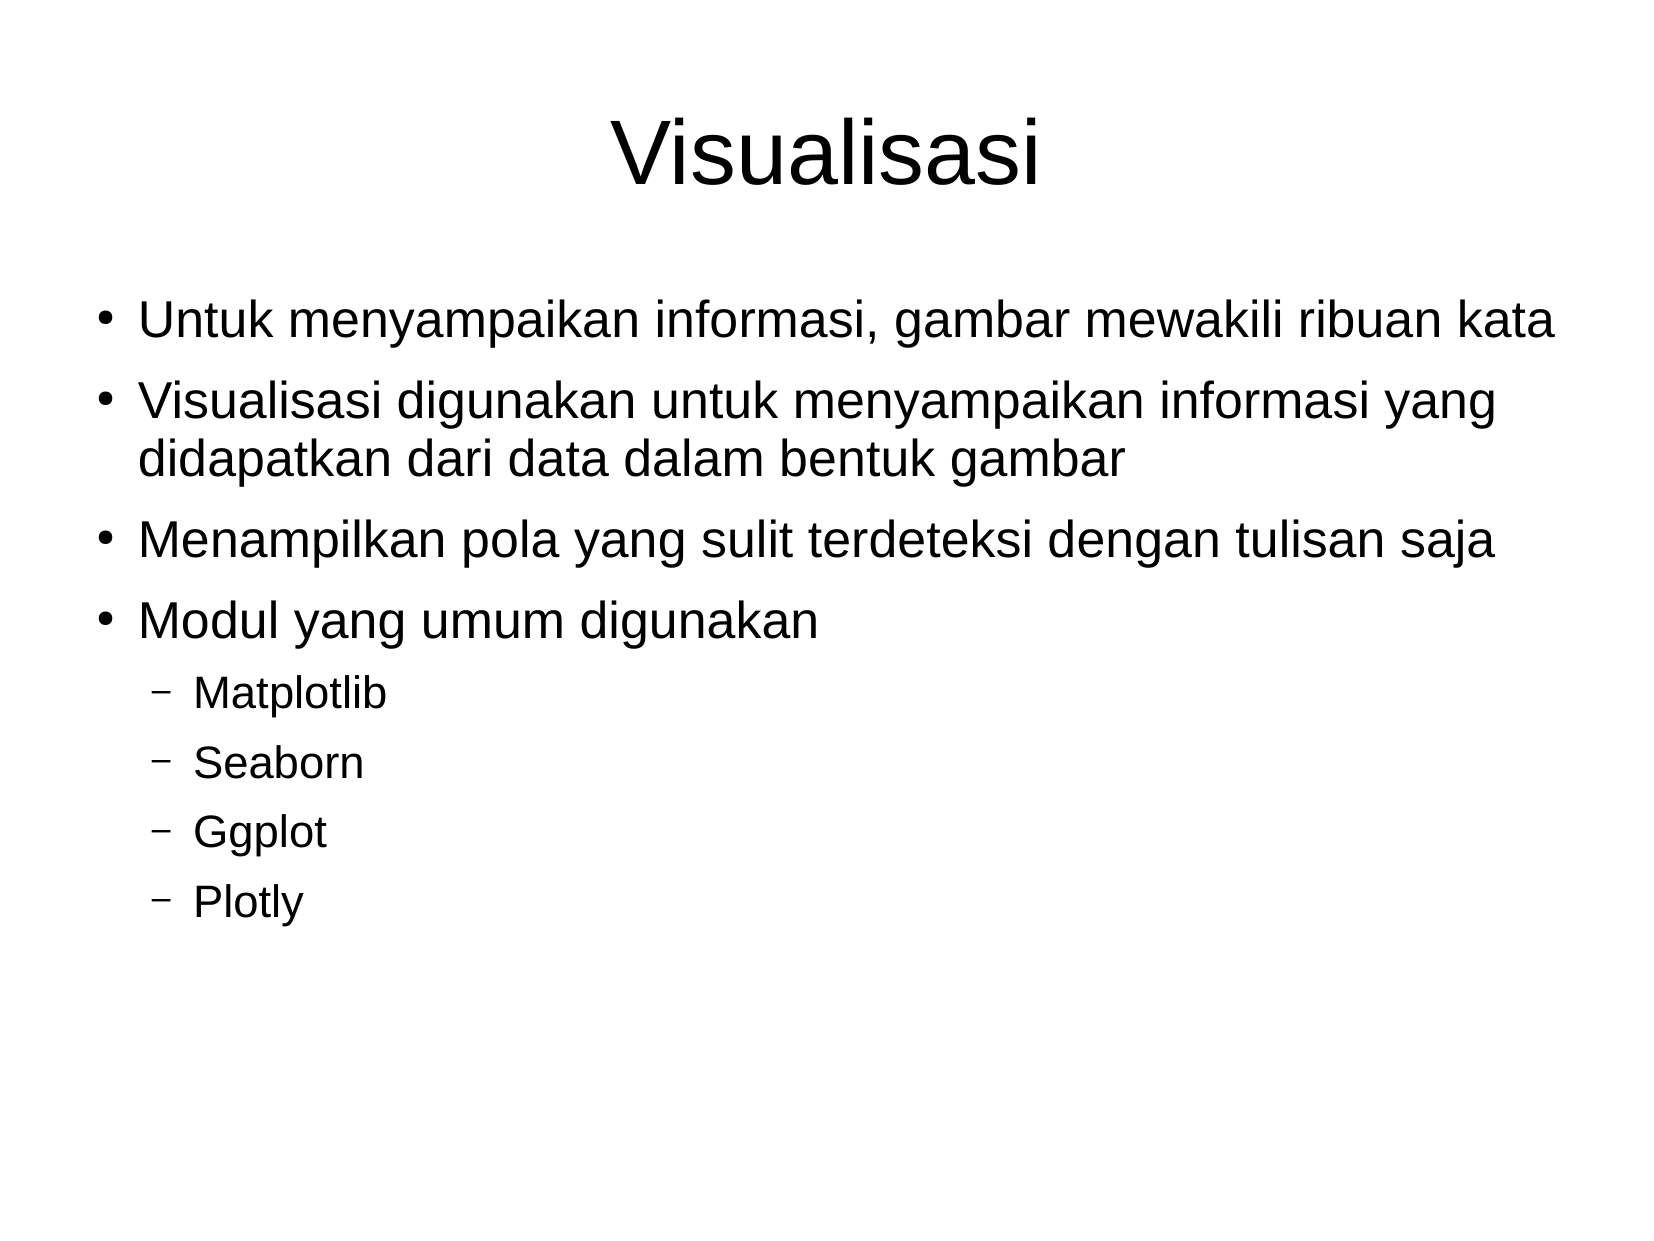

# Visualisasi
Untuk menyampaikan informasi, gambar mewakili ribuan kata
Visualisasi digunakan untuk menyampaikan informasi yang didapatkan dari data dalam bentuk gambar
Menampilkan pola yang sulit terdeteksi dengan tulisan saja
Modul yang umum digunakan
Matplotlib
Seaborn
Ggplot
Plotly